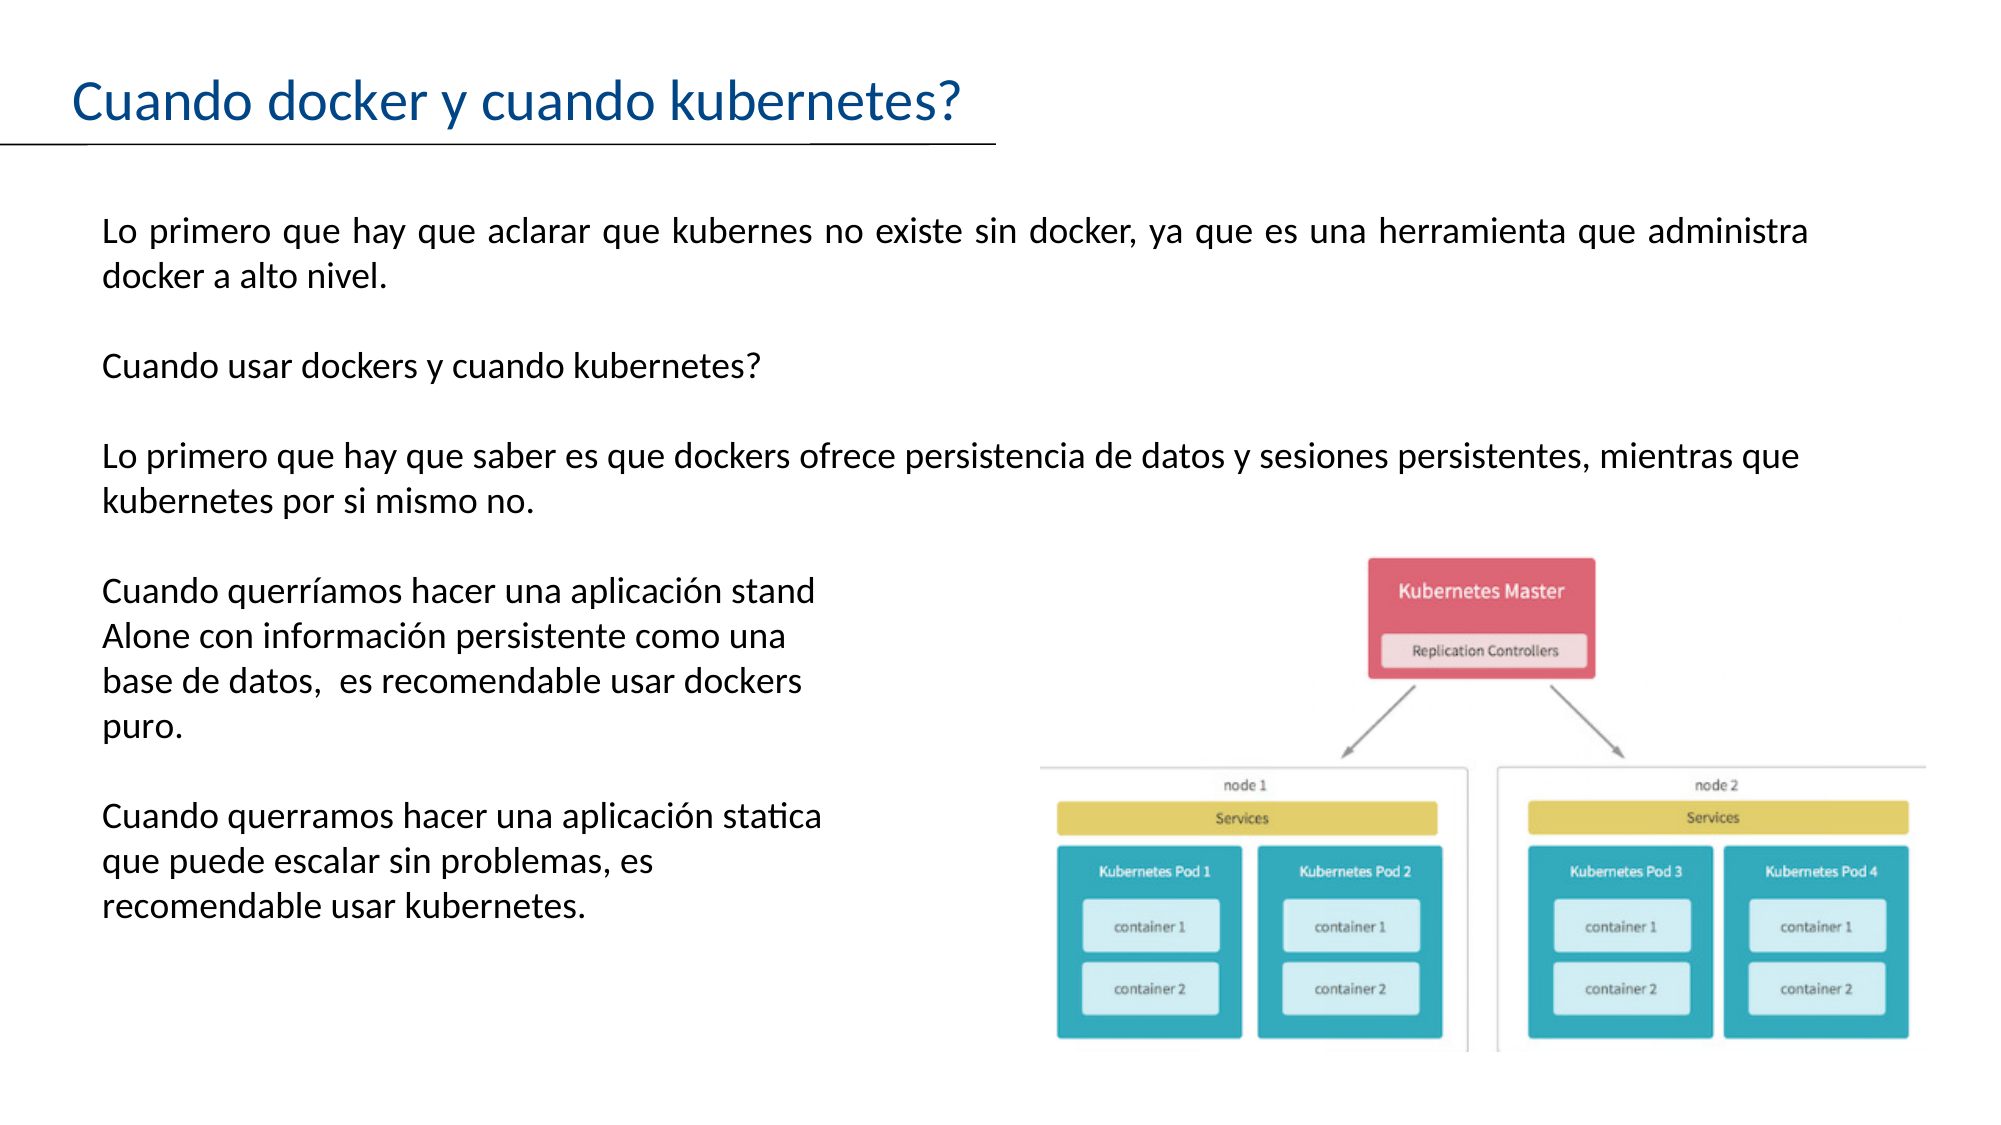

Cuando docker y cuando kubernetes?
Lo primero que hay que aclarar que kubernes no existe sin docker, ya que es una herramienta que administra docker a alto nivel.
Cuando usar dockers y cuando kubernetes?
Lo primero que hay que saber es que dockers ofrece persistencia de datos y sesiones persistentes, mientras que kubernetes por si mismo no.
Cuando querríamos hacer una aplicación stand
Alone con información persistente como una
base de datos, es recomendable usar dockers
puro.
Cuando querramos hacer una aplicación statica
que puede escalar sin problemas, es
recomendable usar kubernetes.